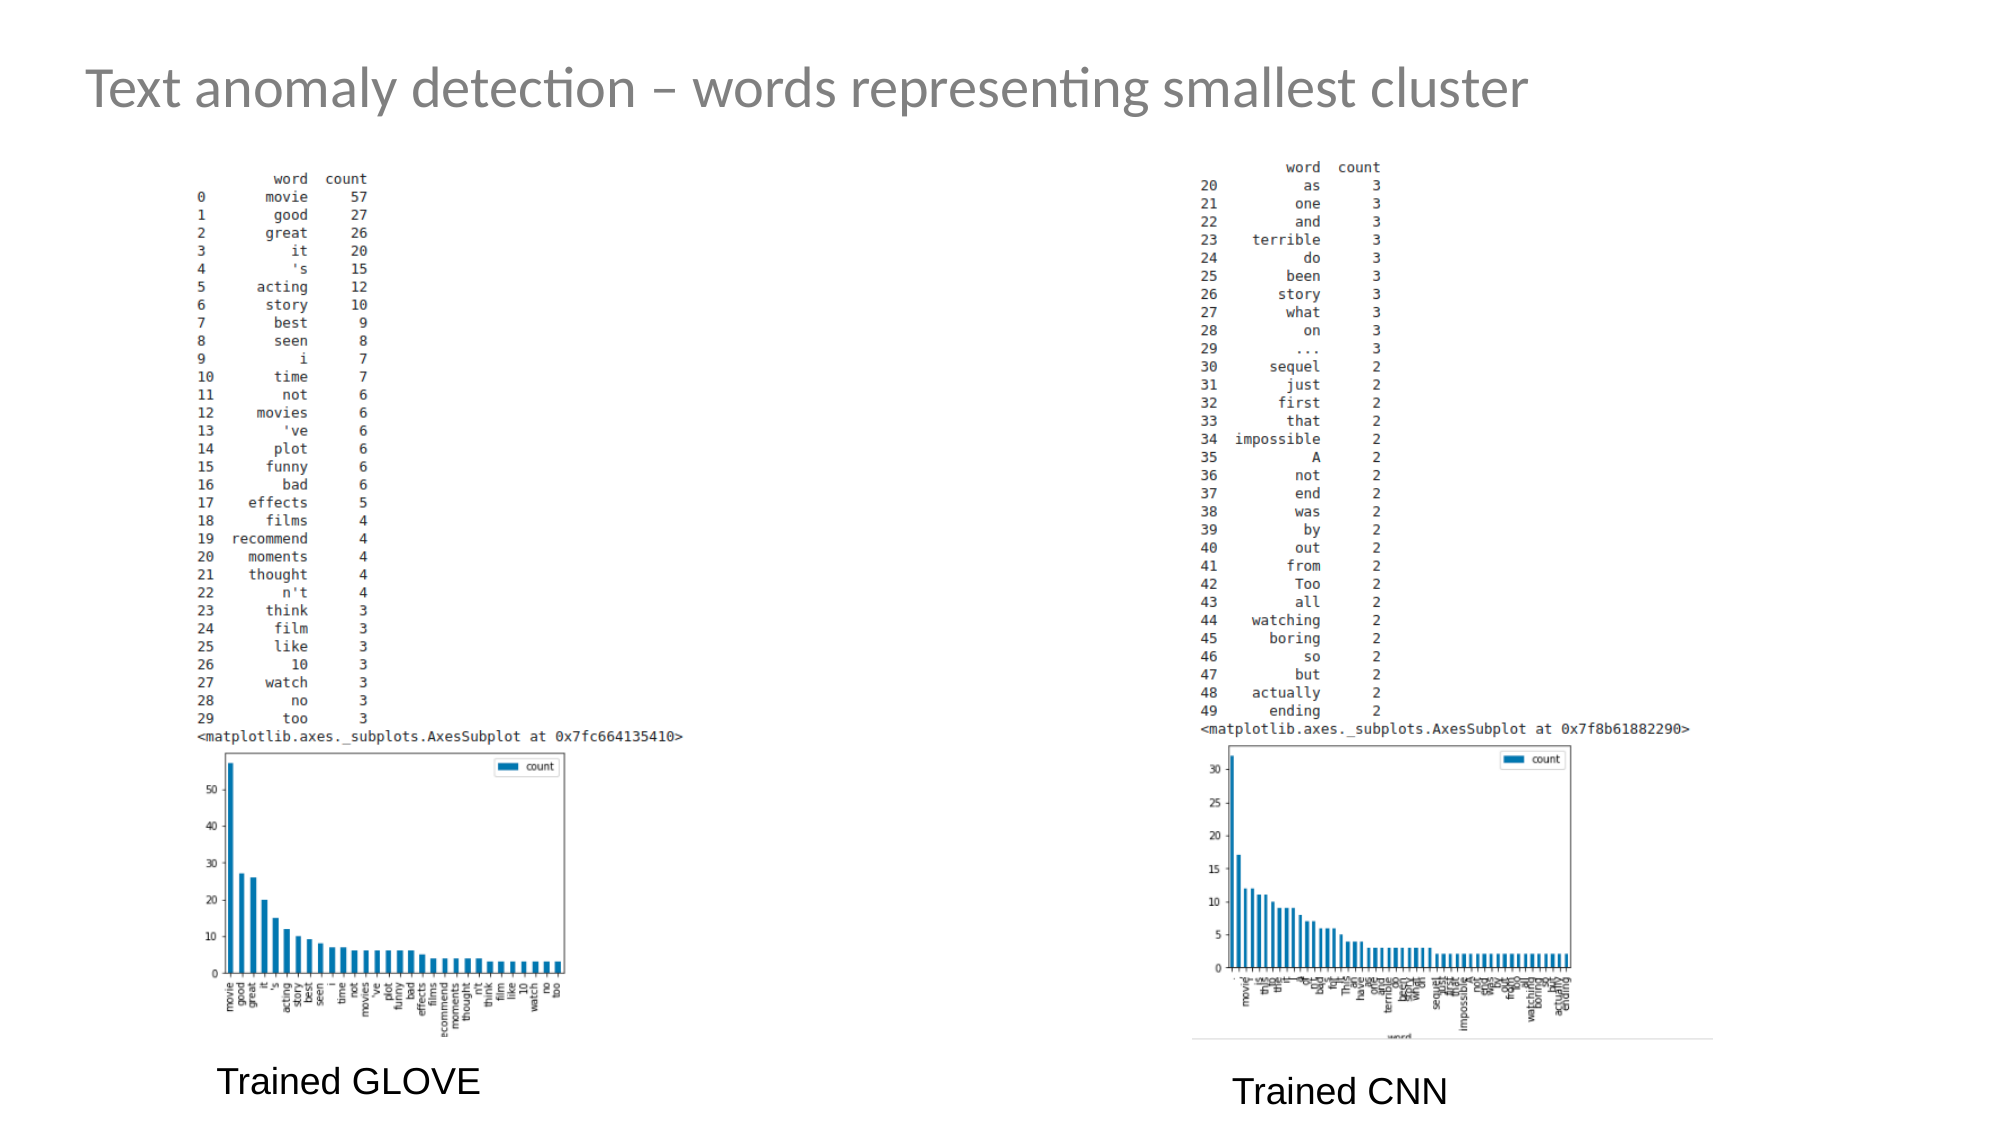

# Text anomaly detection – words representing smallest cluster
Trained GLOVE
Trained CNN